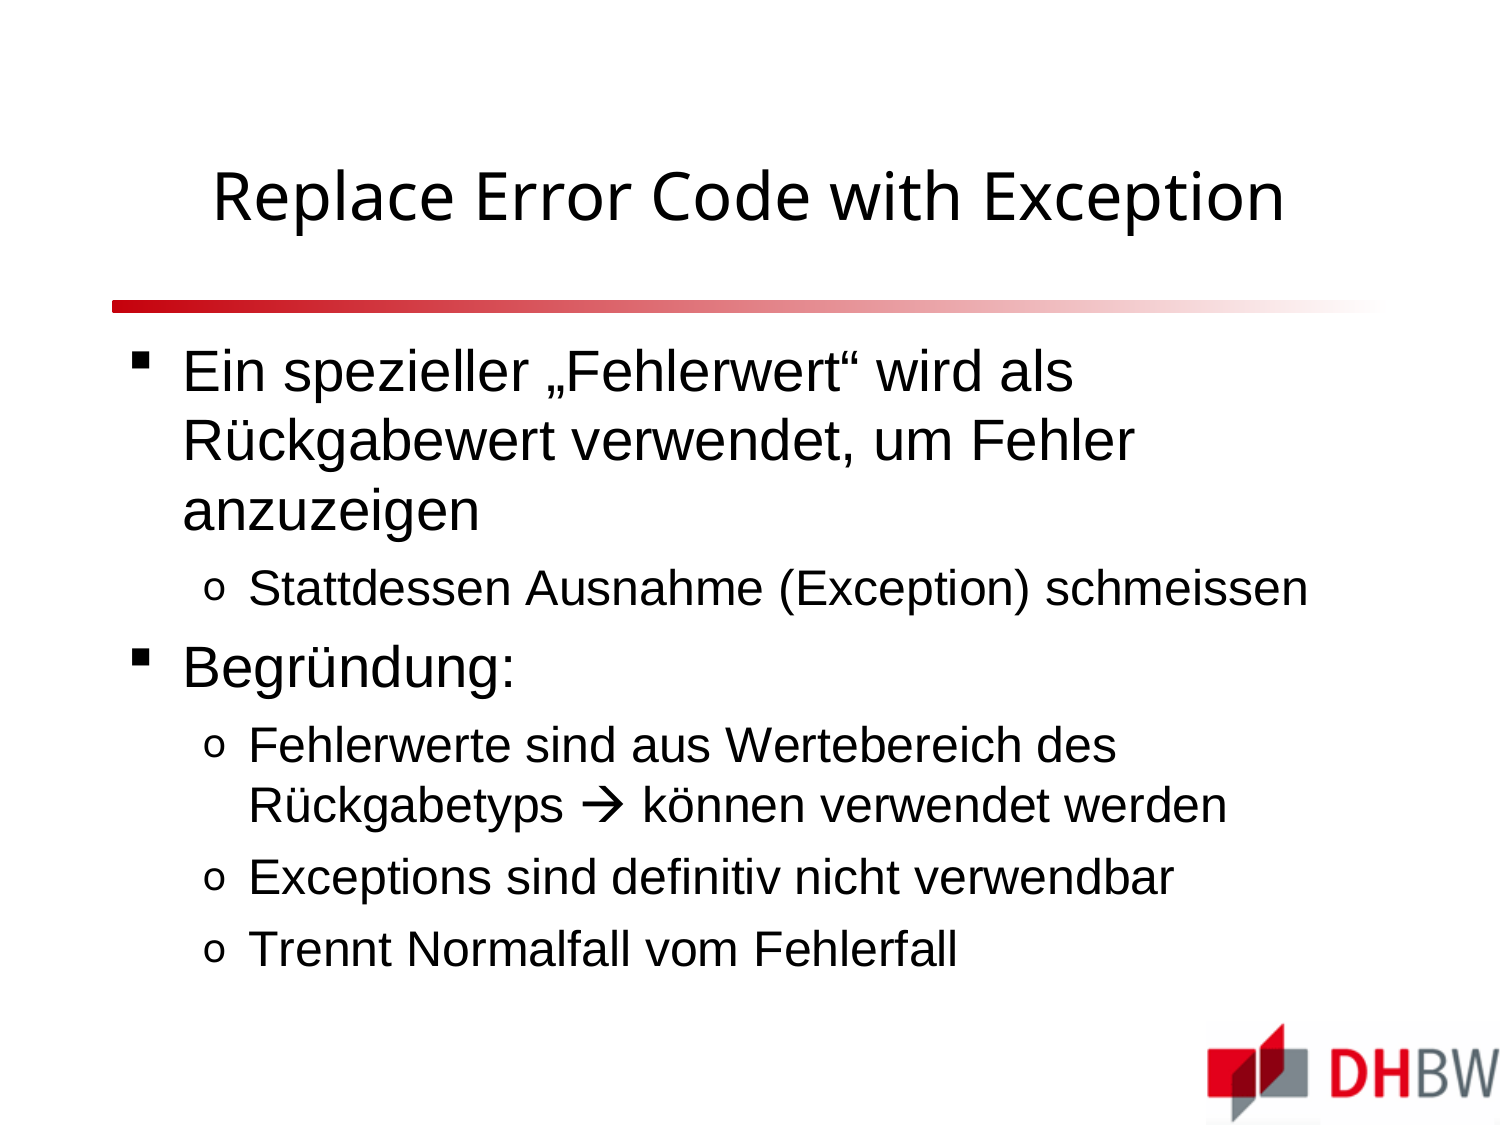

# Replace Error Code with Exception
Ein spezieller „Fehlerwert“ wird als Rückgabewert verwendet, um Fehler anzuzeigen
Stattdessen Ausnahme (Exception) schmeissen
Begründung:
Fehlerwerte sind aus Wertebereich des Rückgabetyps  können verwendet werden
Exceptions sind definitiv nicht verwendbar
Trennt Normalfall vom Fehlerfall